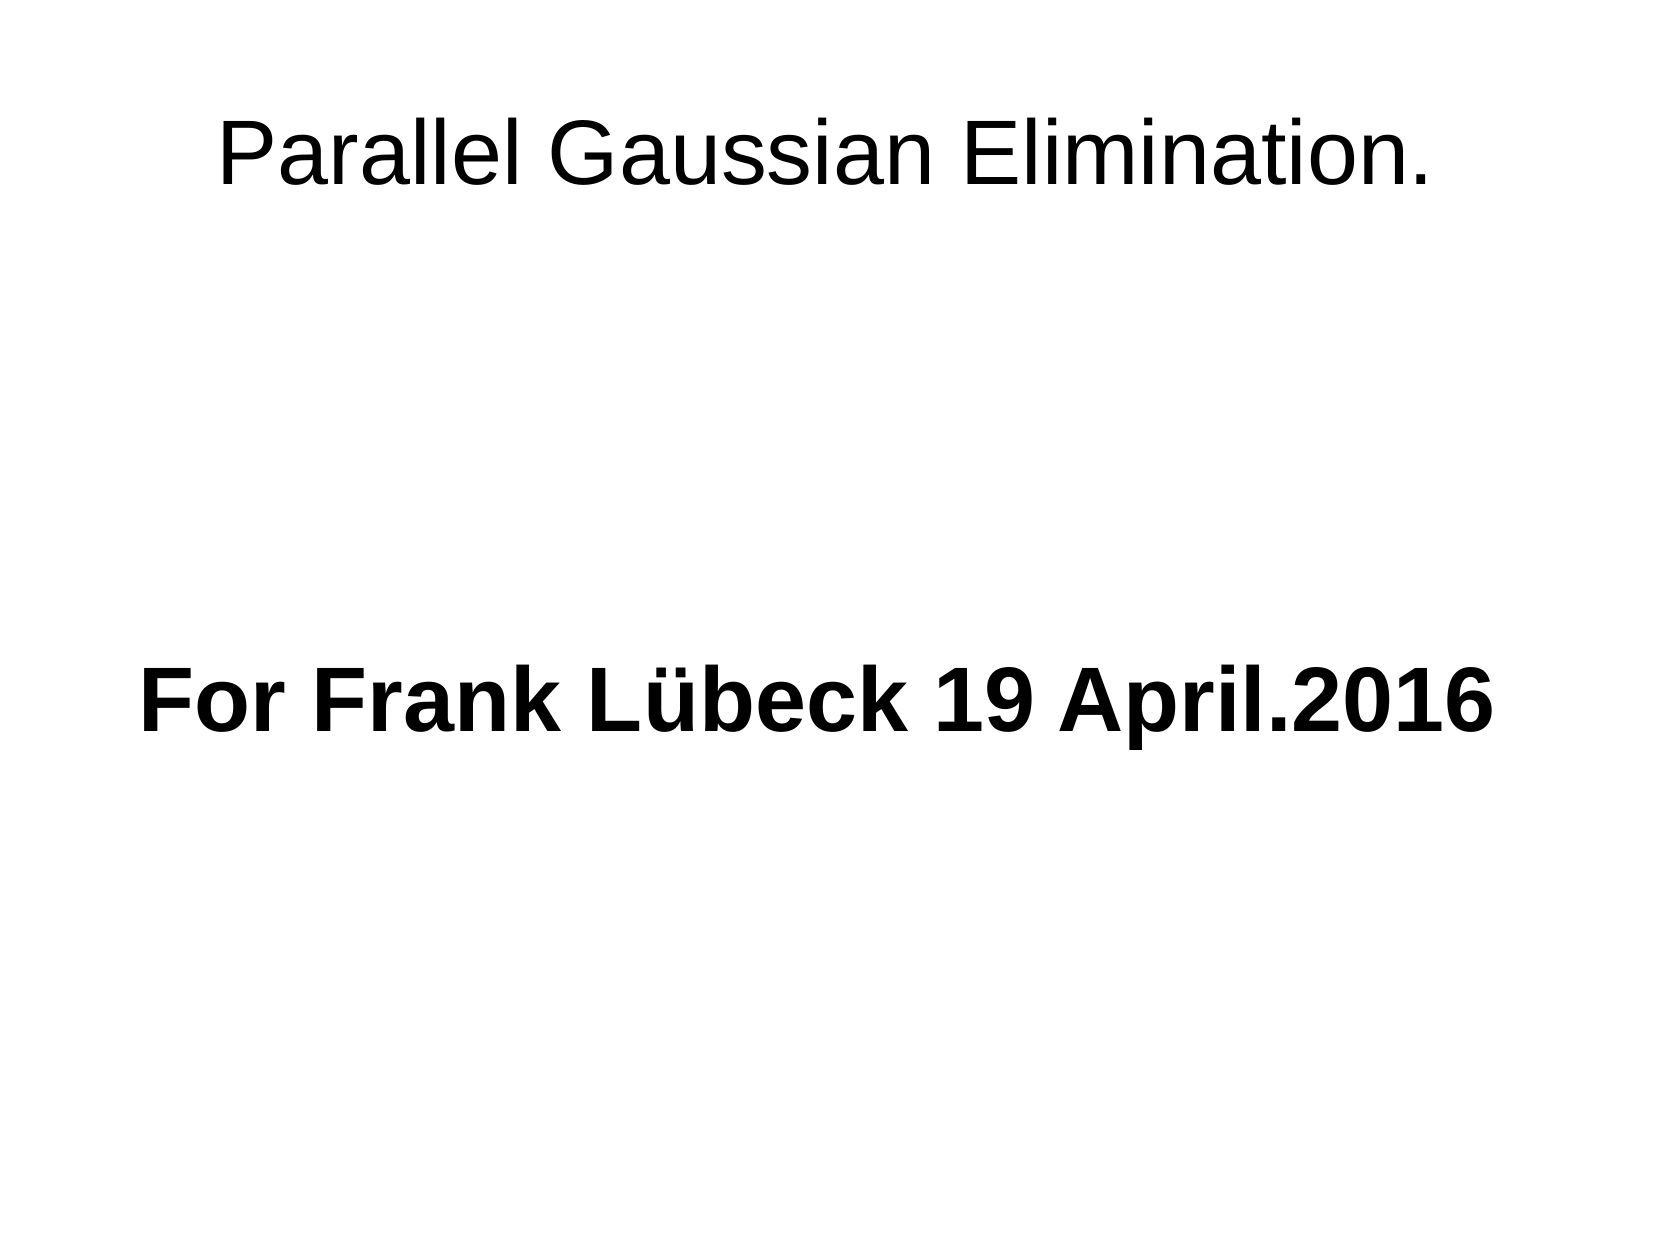

# Parallel Gaussian Elimination.
For Frank Lübeck 19 April.2016